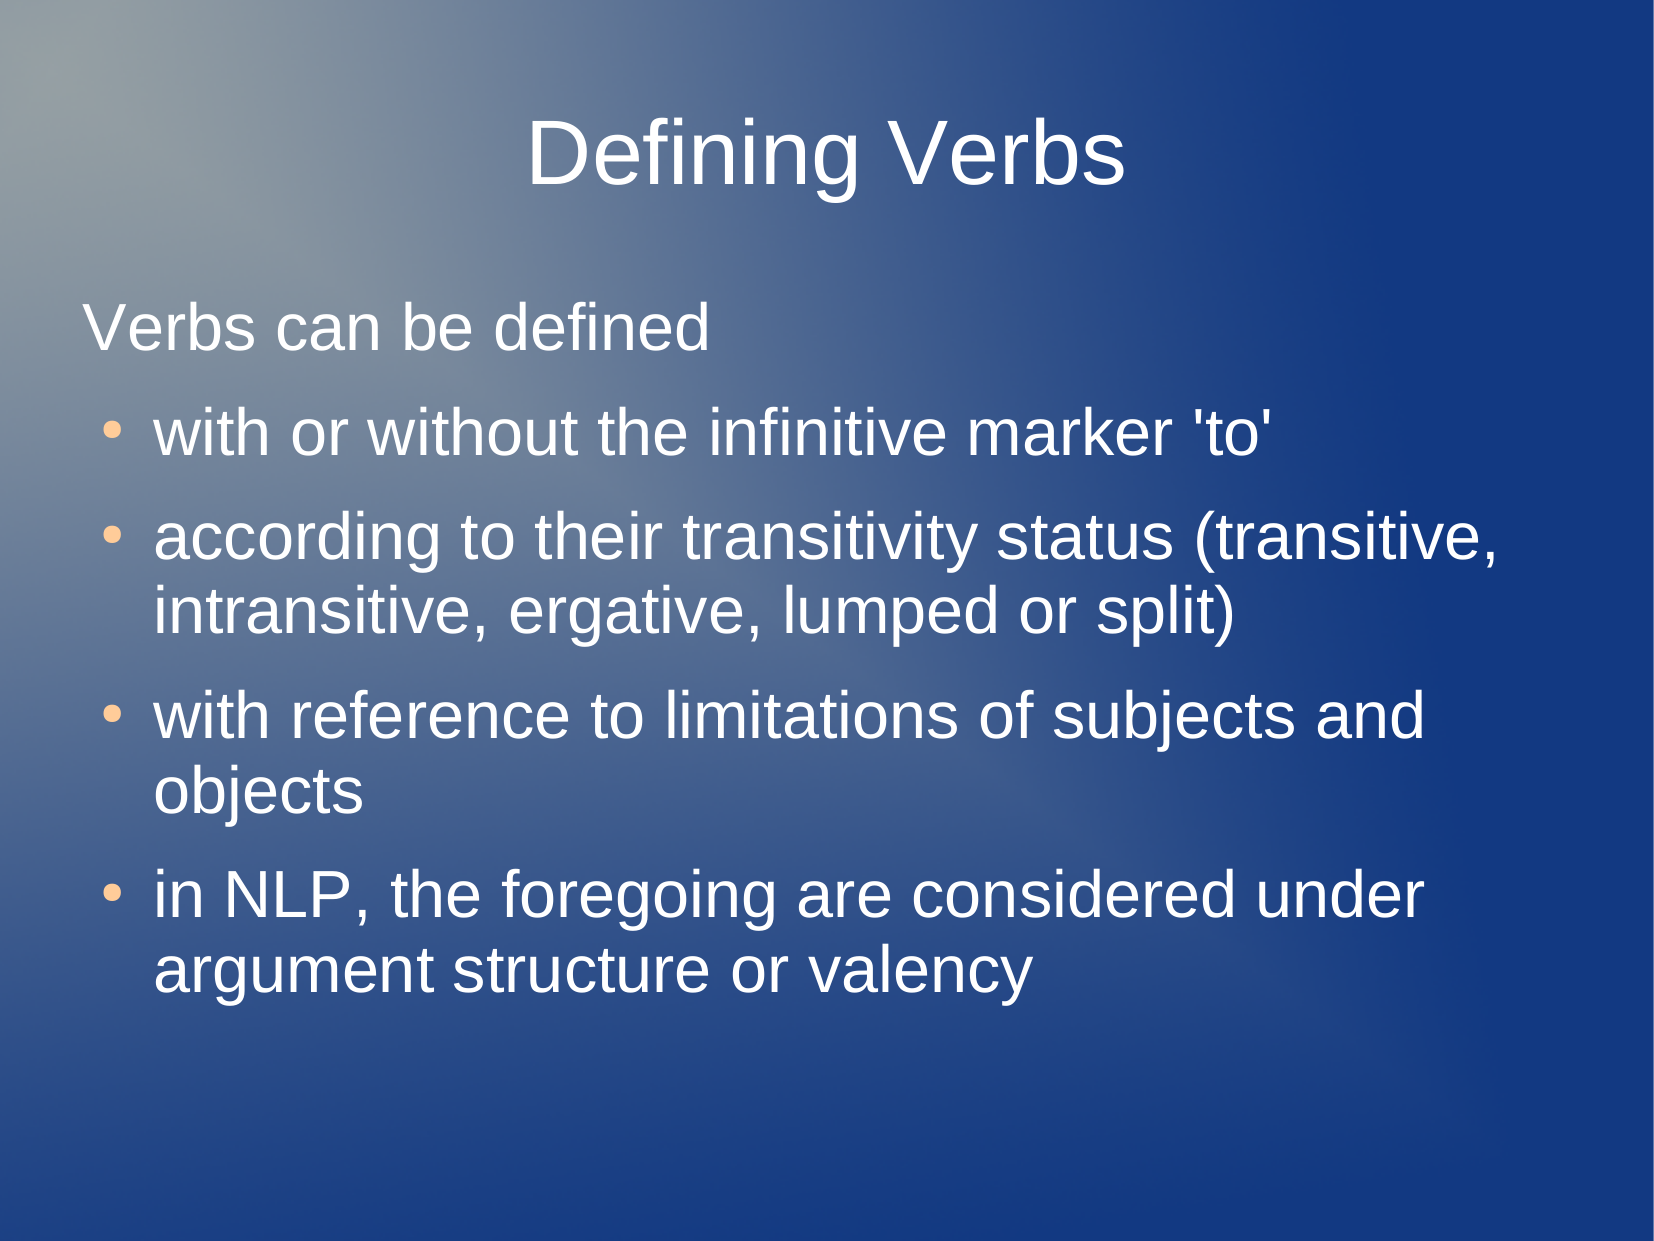

# Defining Verbs
Verbs can be defined
with or without the infinitive marker 'to'
according to their transitivity status (transitive, intransitive, ergative, lumped or split)
with reference to limitations of subjects and objects
in NLP, the foregoing are considered under argument structure or valency